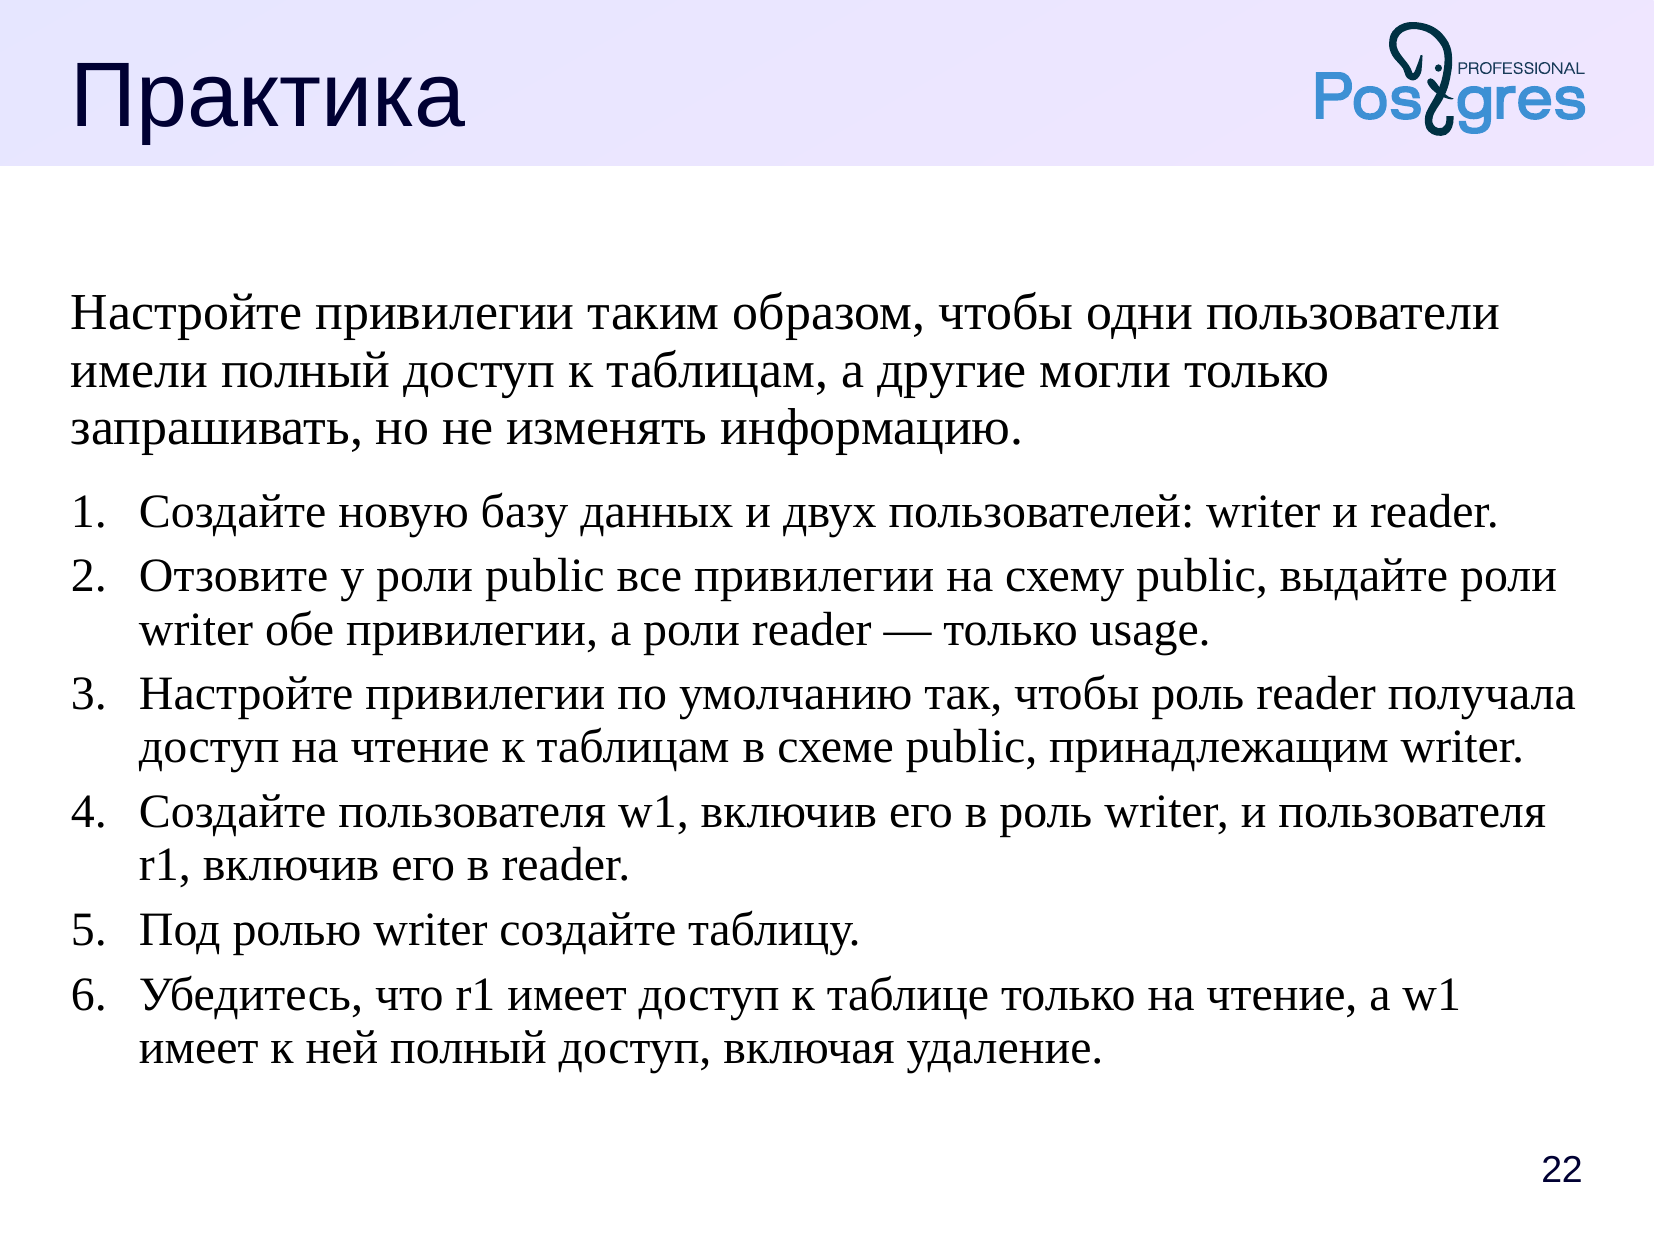

# Практика
Настройте привилегии таким образом, чтобы одни пользователи имели полный доступ к таблицам, а другие могли только запрашивать, но не изменять информацию.
Создайте новую базу данных и двух пользователей: writer и reader.
Отзовите у роли public все привилегии на схему public, выдайте роли writer обе привилегии, а роли reader — только usage.
Настройте привилегии по умолчанию так, чтобы роль reader получала доступ на чтение к таблицам в схеме public, принадлежащим writer.
Создайте пользователя w1, включив его в роль writer, и пользователя r1, включив его в reader.
Под ролью writer создайте таблицу.
Убедитесь, что r1 имеет доступ к таблице только на чтение, а w1 имеет к ней полный доступ, включая удаление.